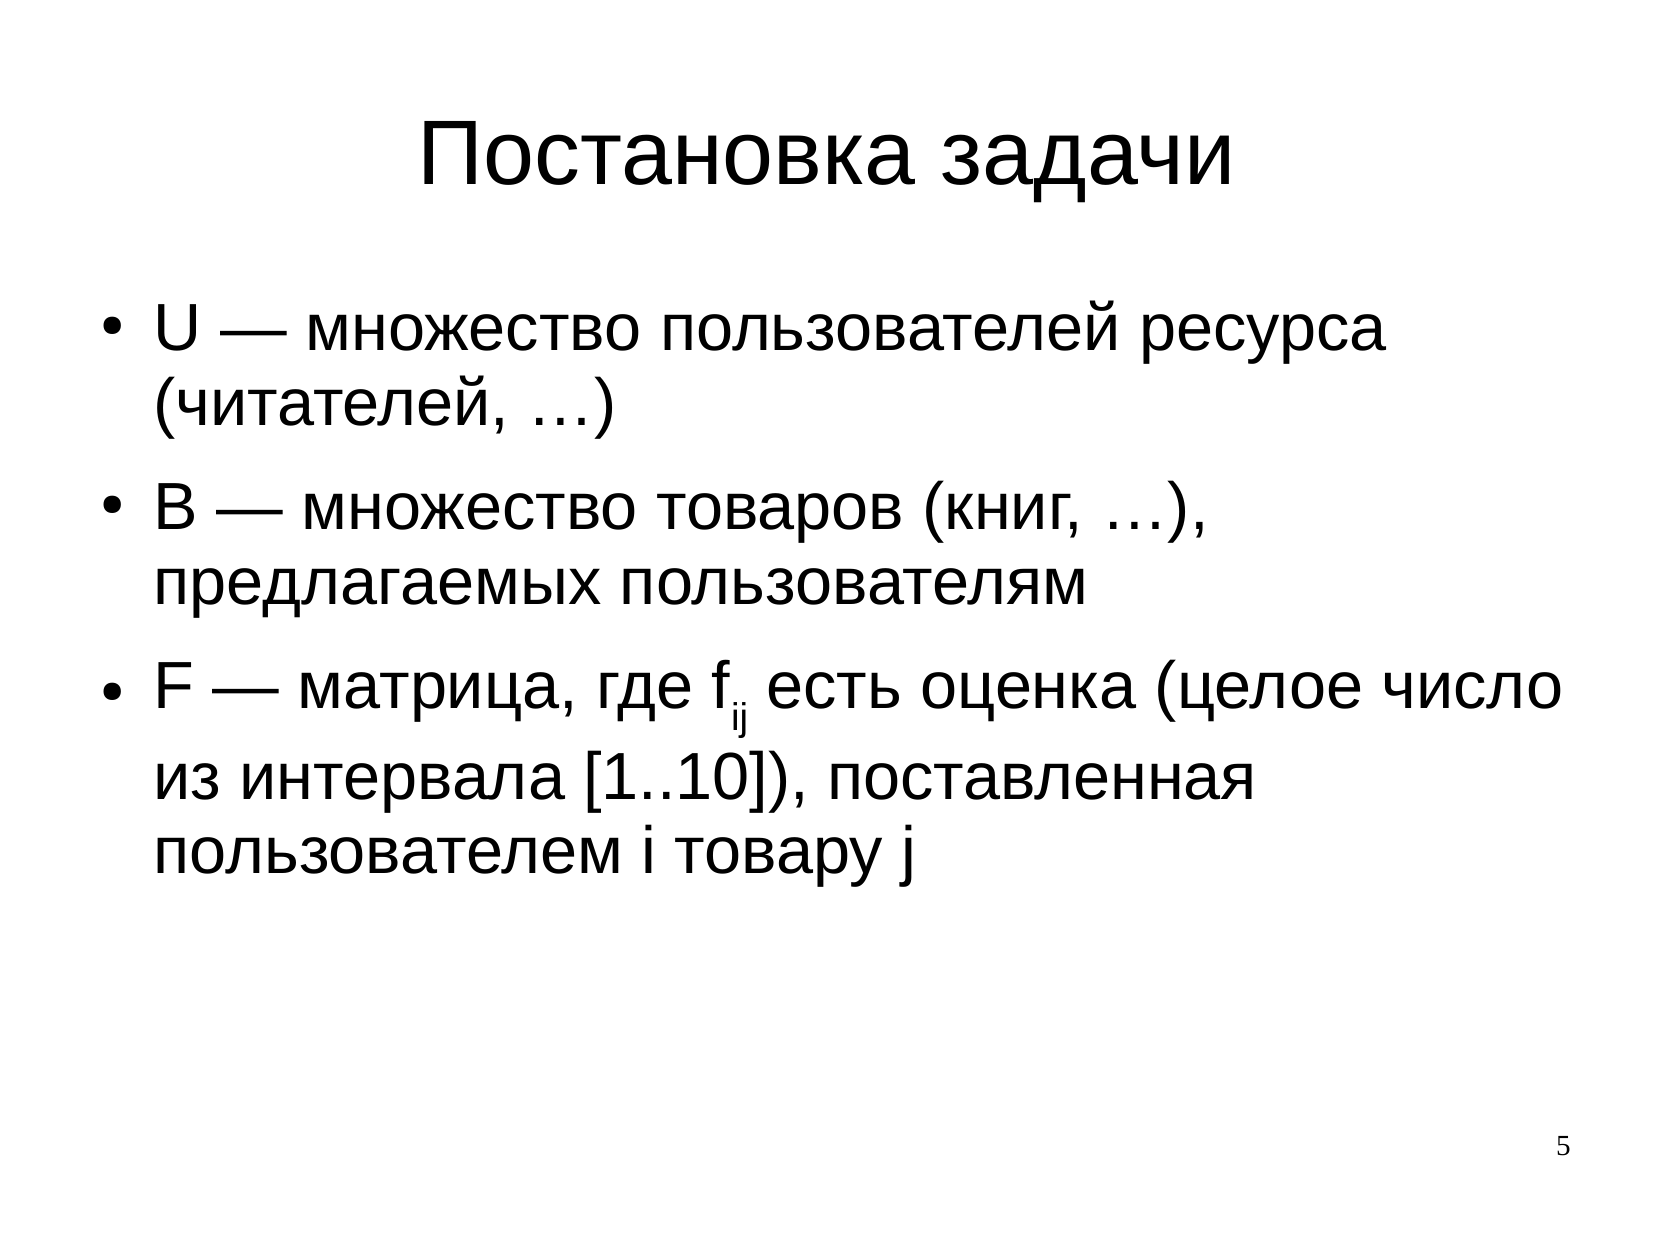

# Постановка задачи
U — множество пользователей ресурса (читателей, …)
B — множество товаров (книг, …), предлагаемых пользователям
F — матрица, где fij есть оценка (целое число из интервала [1..10]), поставленная пользователем i товару j
5